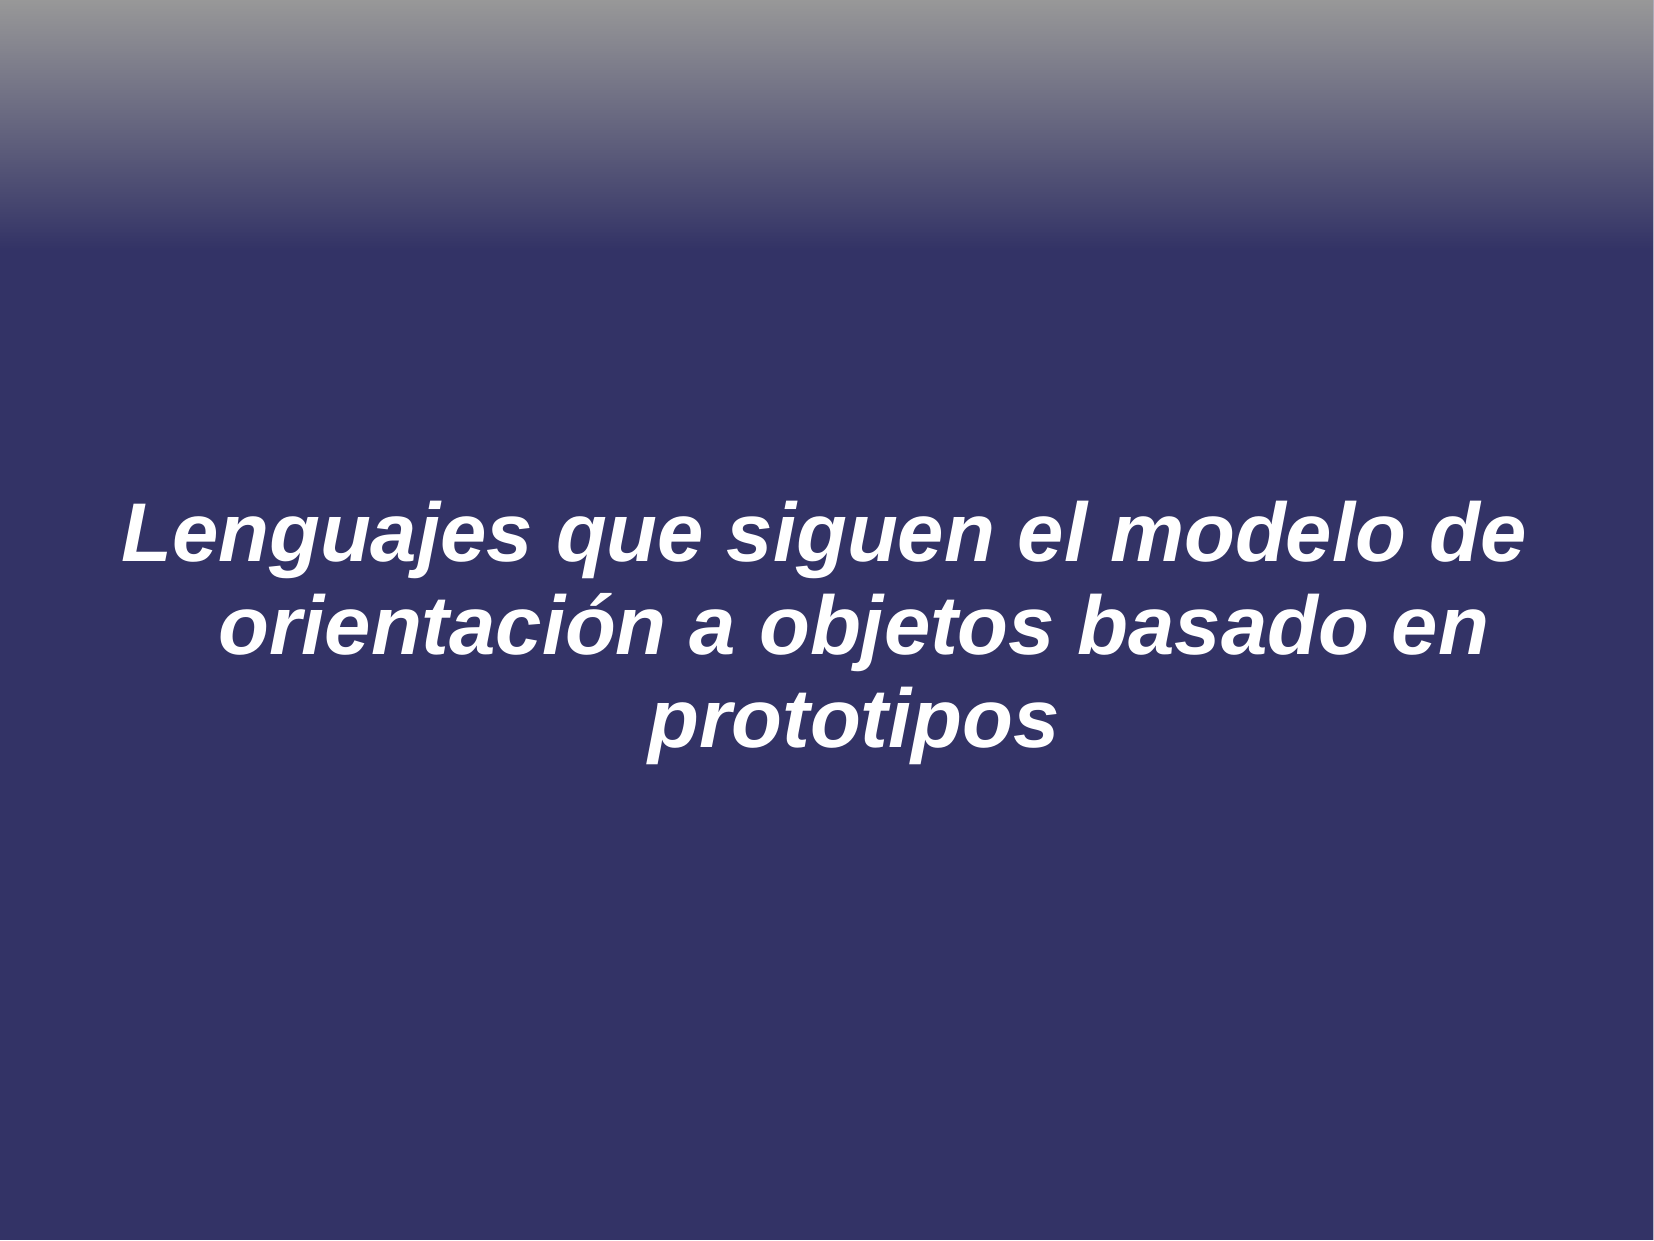

# Lenguajes que siguen el modelo de orientación a objetos basado en prototipos